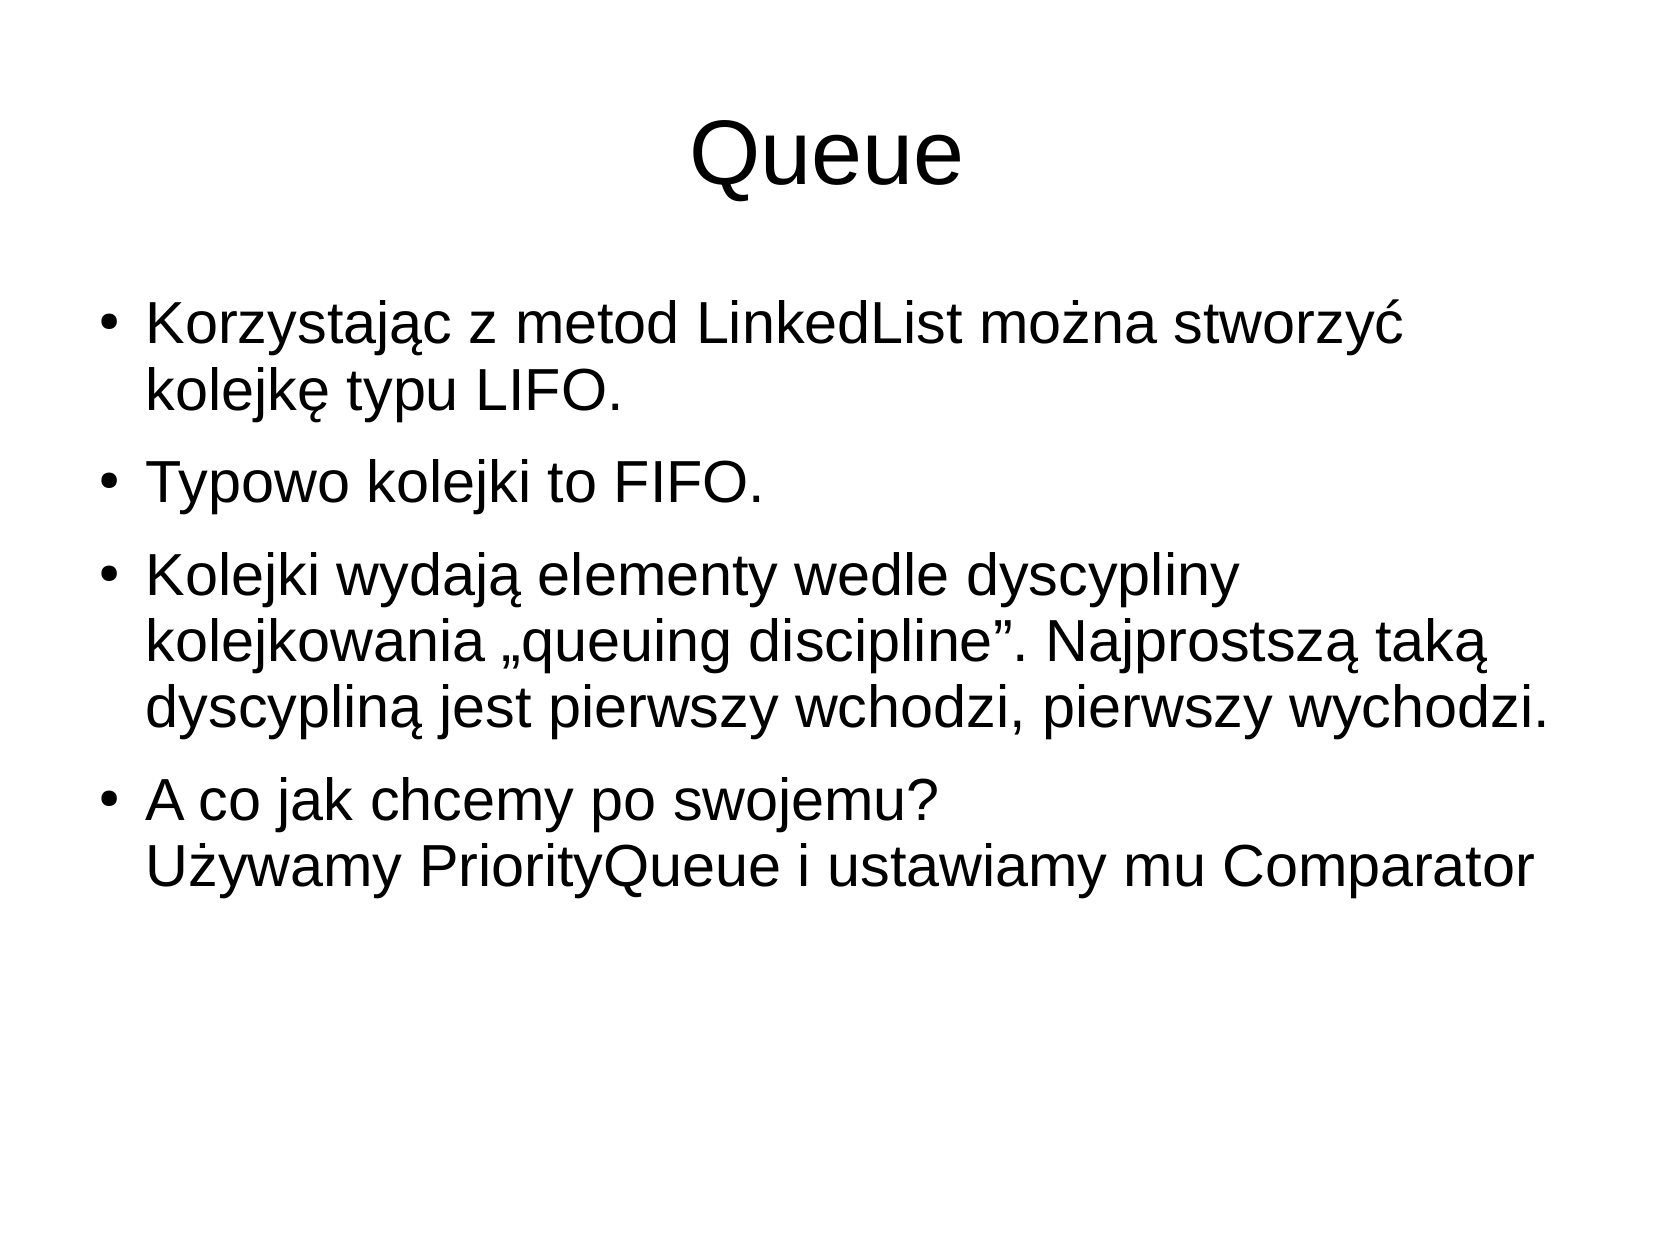

# Queue
Korzystając z metod LinkedList można stworzyć kolejkę typu LIFO.
Typowo kolejki to FIFO.
Kolejki wydają elementy wedle dyscypliny kolejkowania „queuing discipline”. Najprostszą taką dyscypliną jest pierwszy wchodzi, pierwszy wychodzi.
A co jak chcemy po swojemu?
Używamy PriorityQueue i ustawiamy mu Comparator